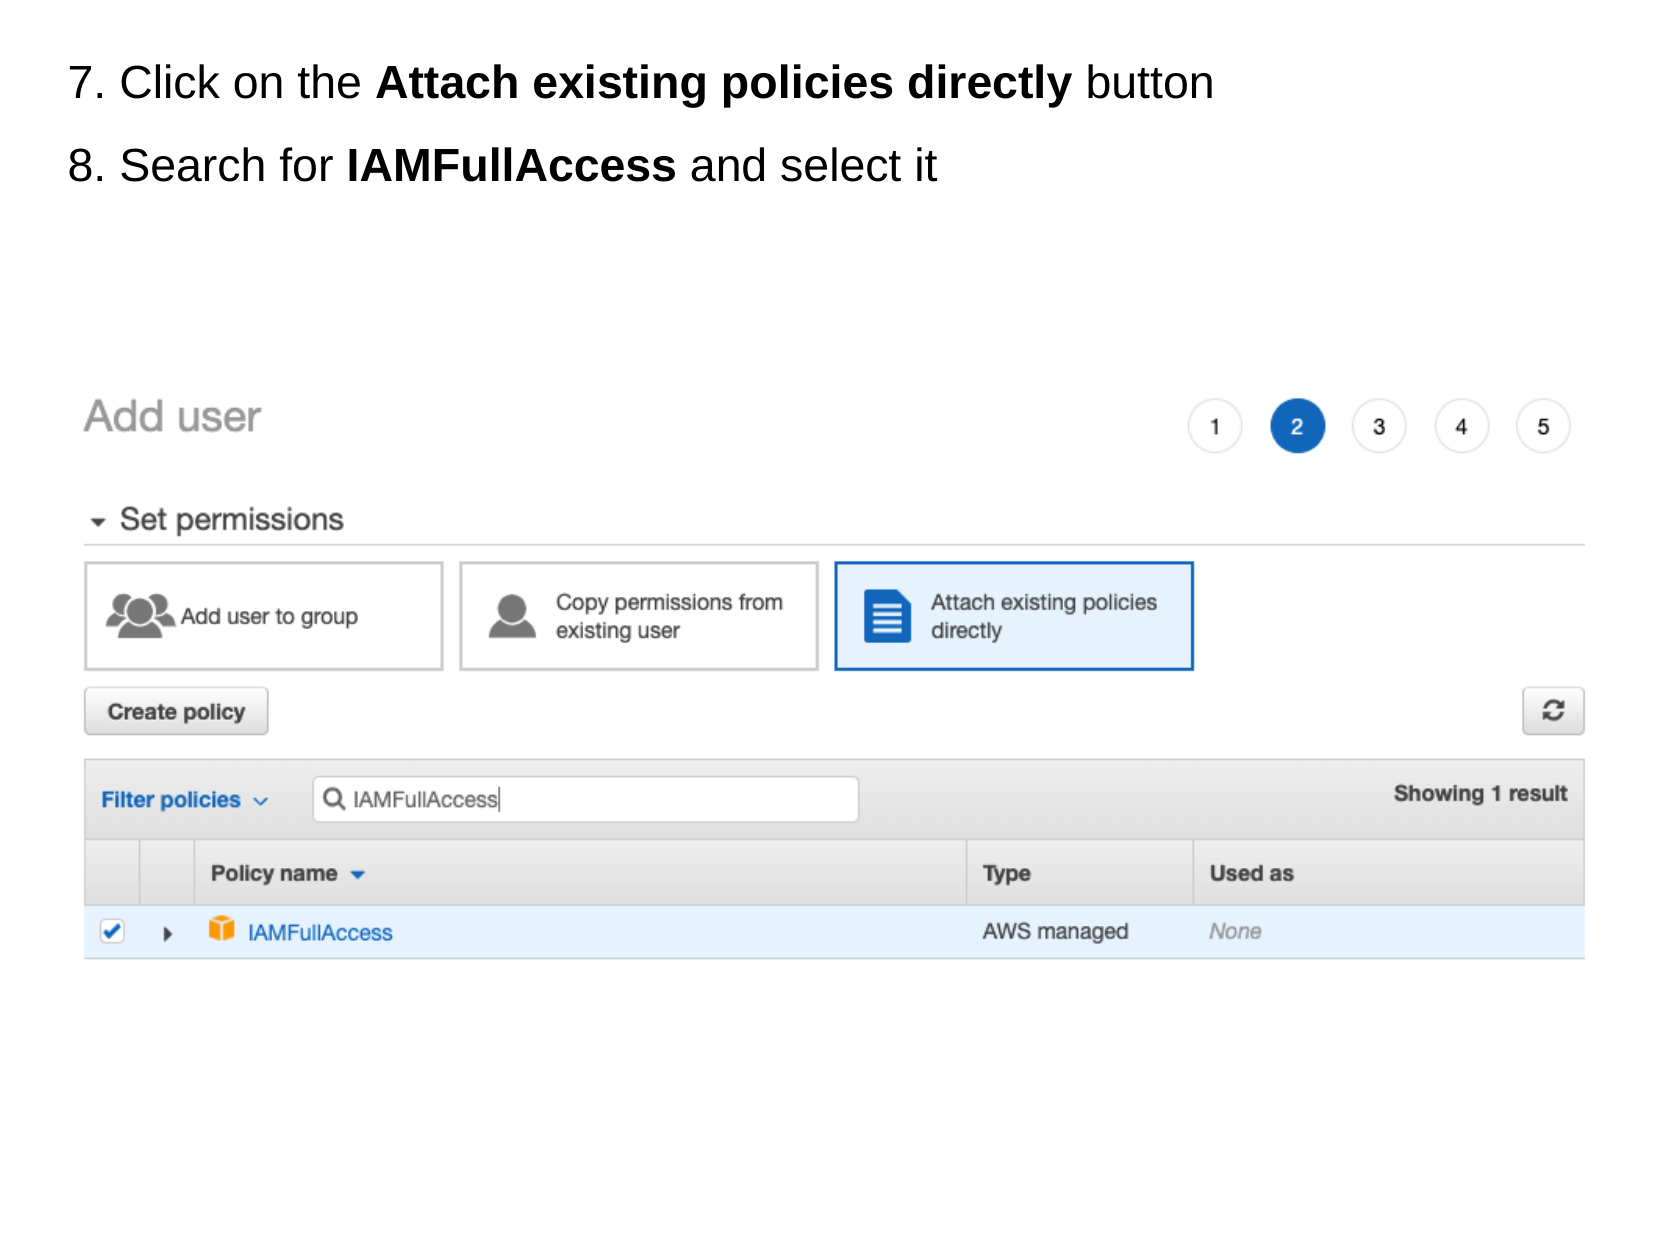

# 7. Click on the Attach existing policies directly button
8. Search for IAMFullAccess and select it